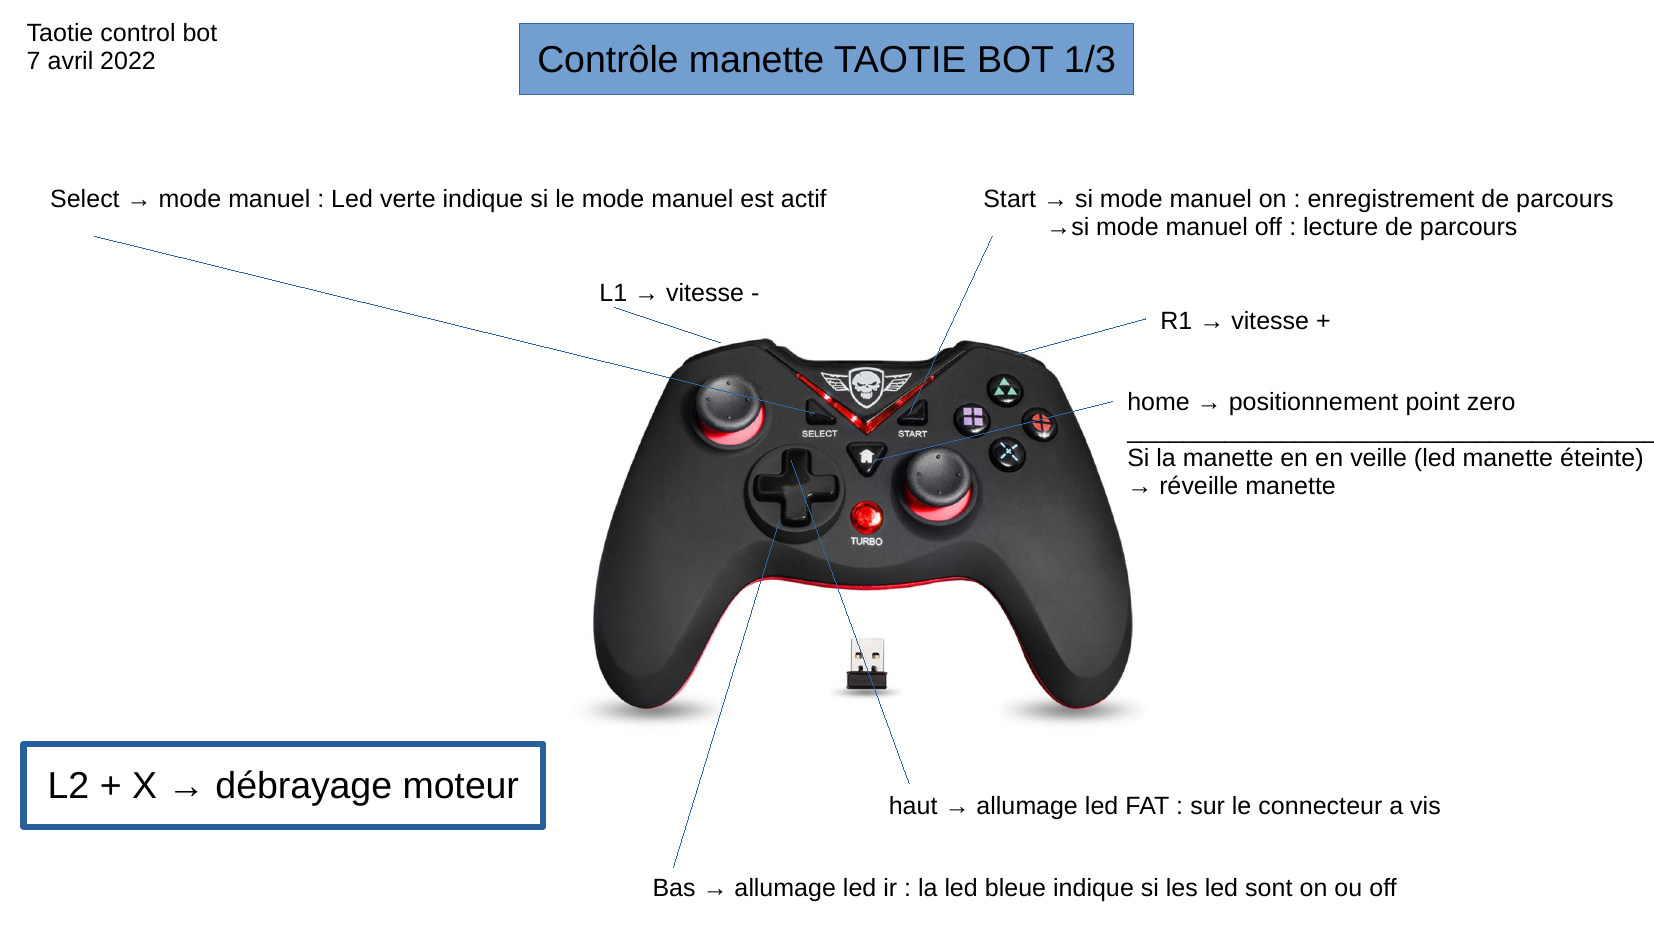

Taotie control bot
7 avril 2022
Contrôle manette TAOTIE BOT 1/3
Select → mode manuel : Led verte indique si le mode manuel est actif
Start → si mode manuel on : enregistrement de parcours
 →si mode manuel off : lecture de parcours
L1 → vitesse -
R1 → vitesse +
home → positionnement point zero
______________________________________
Si la manette en en veille (led manette éteinte)
→ réveille manette
L2 + X → débrayage moteur
haut → allumage led FAT : sur le connecteur a vis
Bas → allumage led ir : la led bleue indique si les led sont on ou off